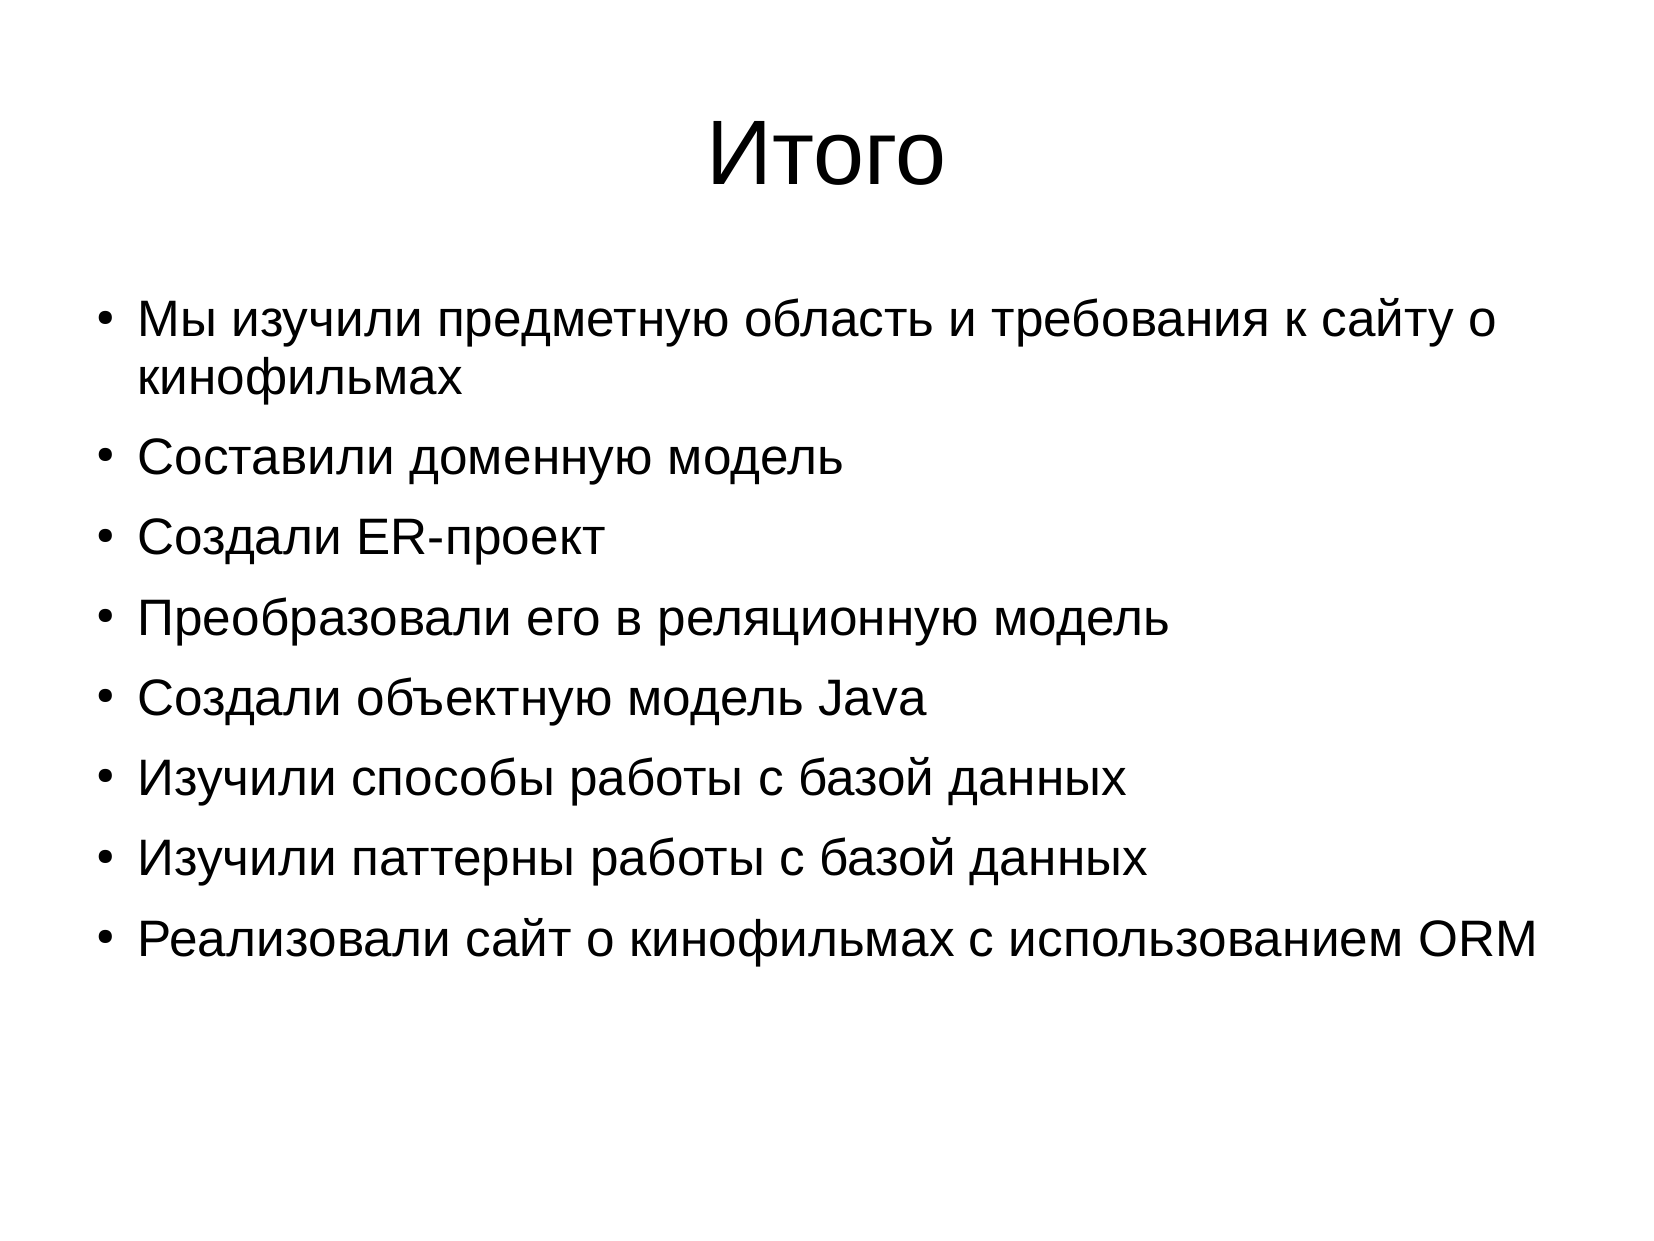

# Итого
Мы изучили предметную область и требования к сайту о кинофильмах
Составили доменную модель
Создали ER-проект
Преобразовали его в реляционную модель
Создали объектную модель Java
Изучили способы работы с базой данных
Изучили паттерны работы с базой данных
Реализовали сайт о кинофильмах с использованием ORM